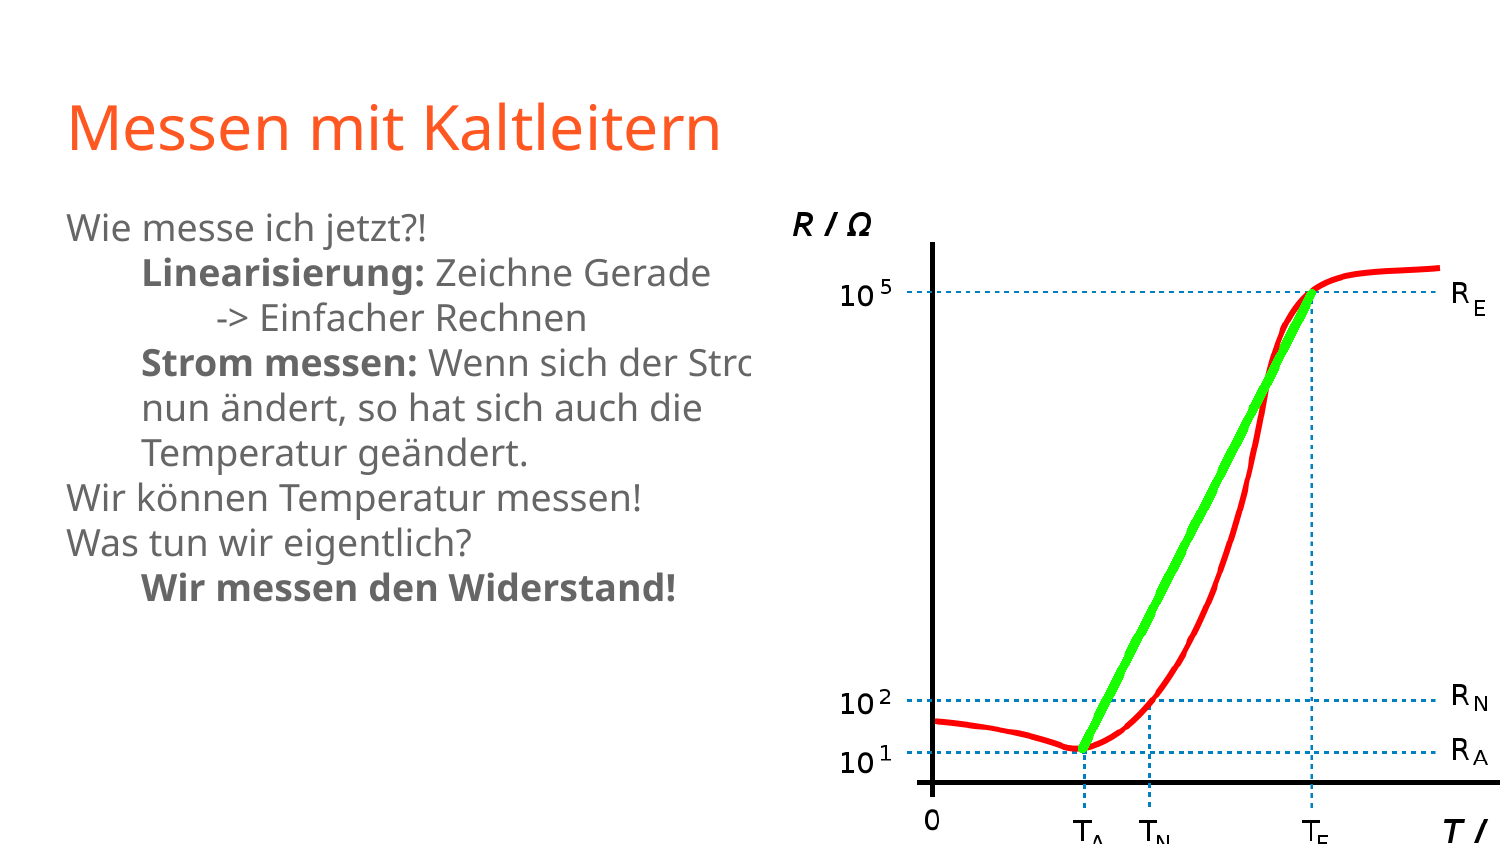

# Messen mit Kaltleitern
Wie messe ich jetzt?!
	Linearisierung: Zeichne Gerade
		-> Einfacher Rechnen
	Strom messen: Wenn sich der Strom
	nun ändert, so hat sich auch die
	Temperatur geändert.
Wir können Temperatur messen!
Was tun wir eigentlich?
	Wir messen den Widerstand!